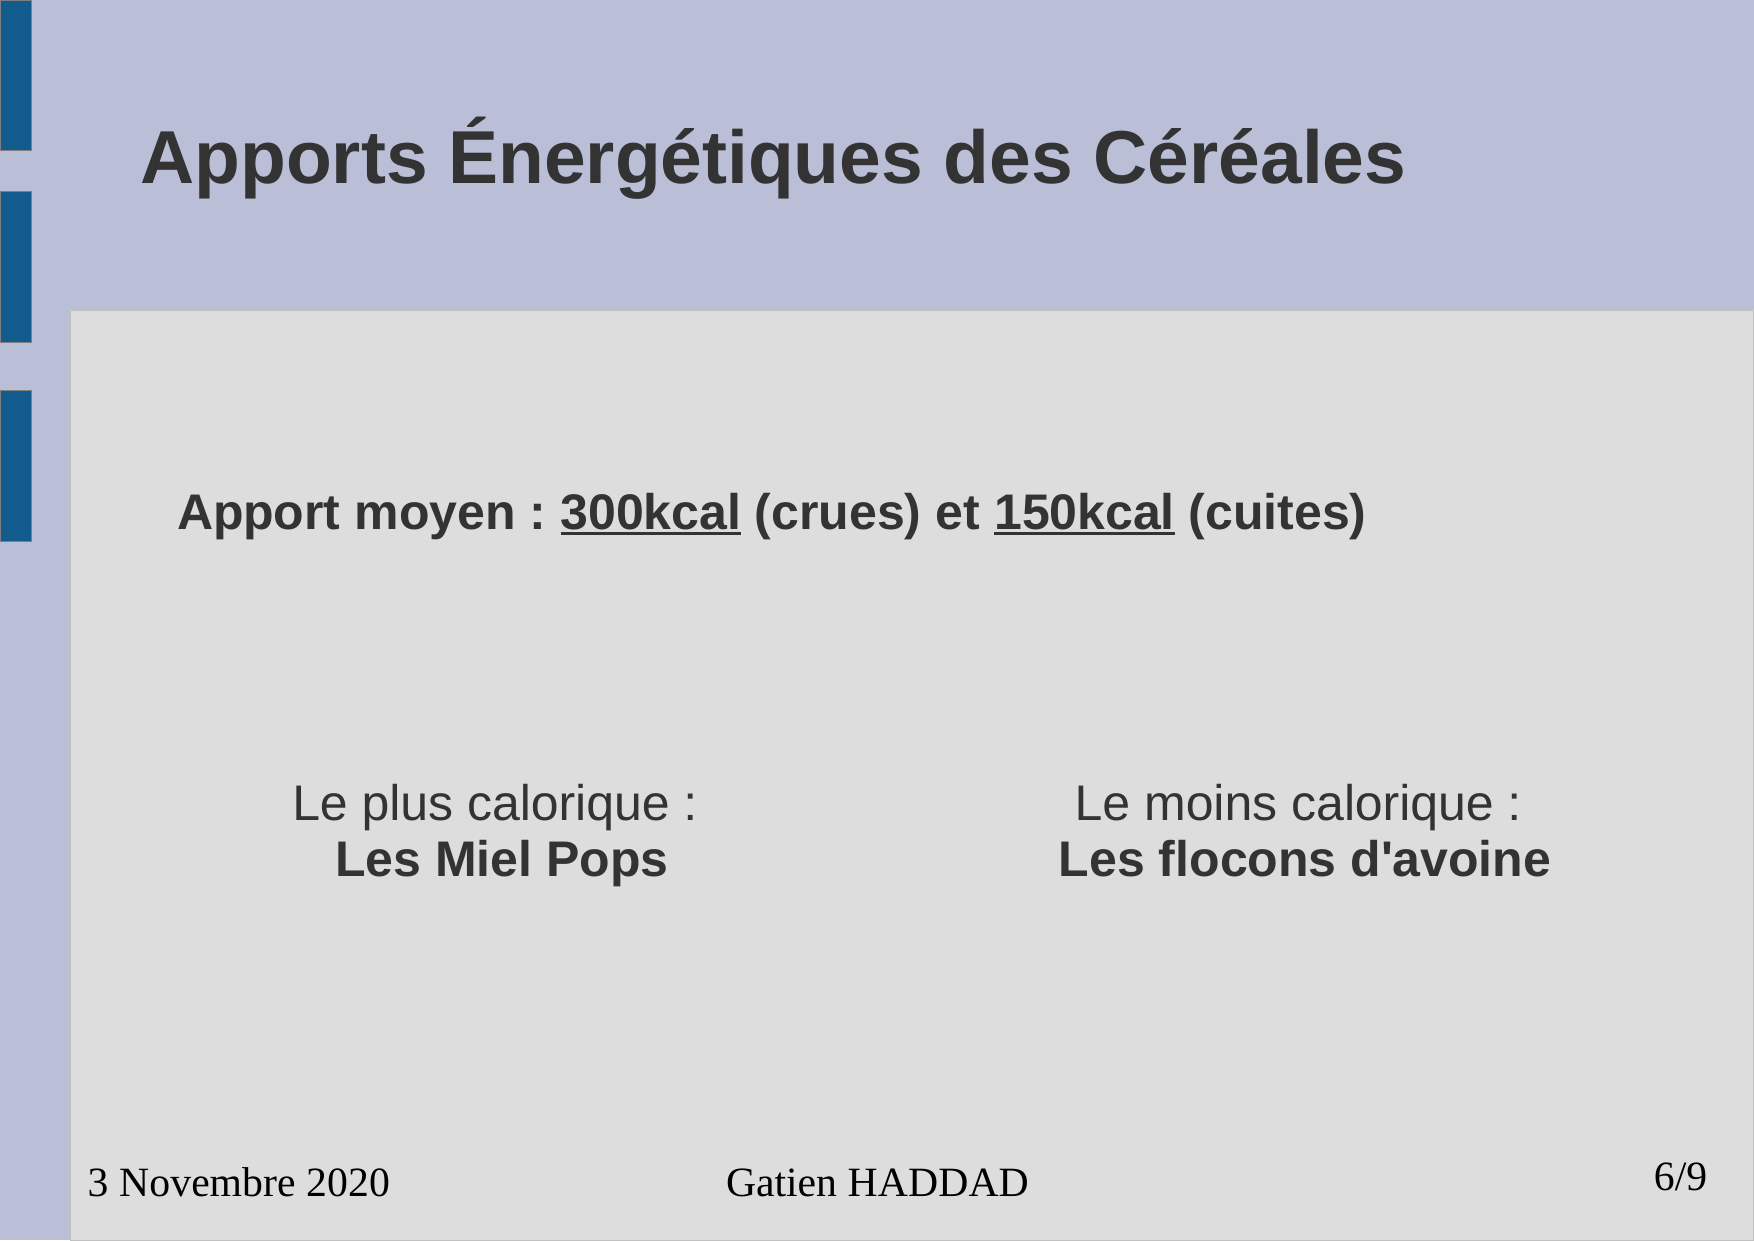

# Apports Énergétiques des Céréales
### Chart
| Category | 1 colonne | 2 colonne | 3 colonne |
|---|---|---|---|
| Ligne 1 | 9.1 | 3.2 | 4.54 |
| Ligne 2 | 2.4 | 8.8 | 9.65 |
| Ligne 3 | 3.1 | 1.5 | 3.7 |
| Ligne 4 | 4.3 | 9.02 | 6.2 |Apport moyen : 300kcal (crues) et 150kcal (cuites)
Le plus calorique :
Les Miel Pops
Le moins calorique :
Les flocons d'avoine